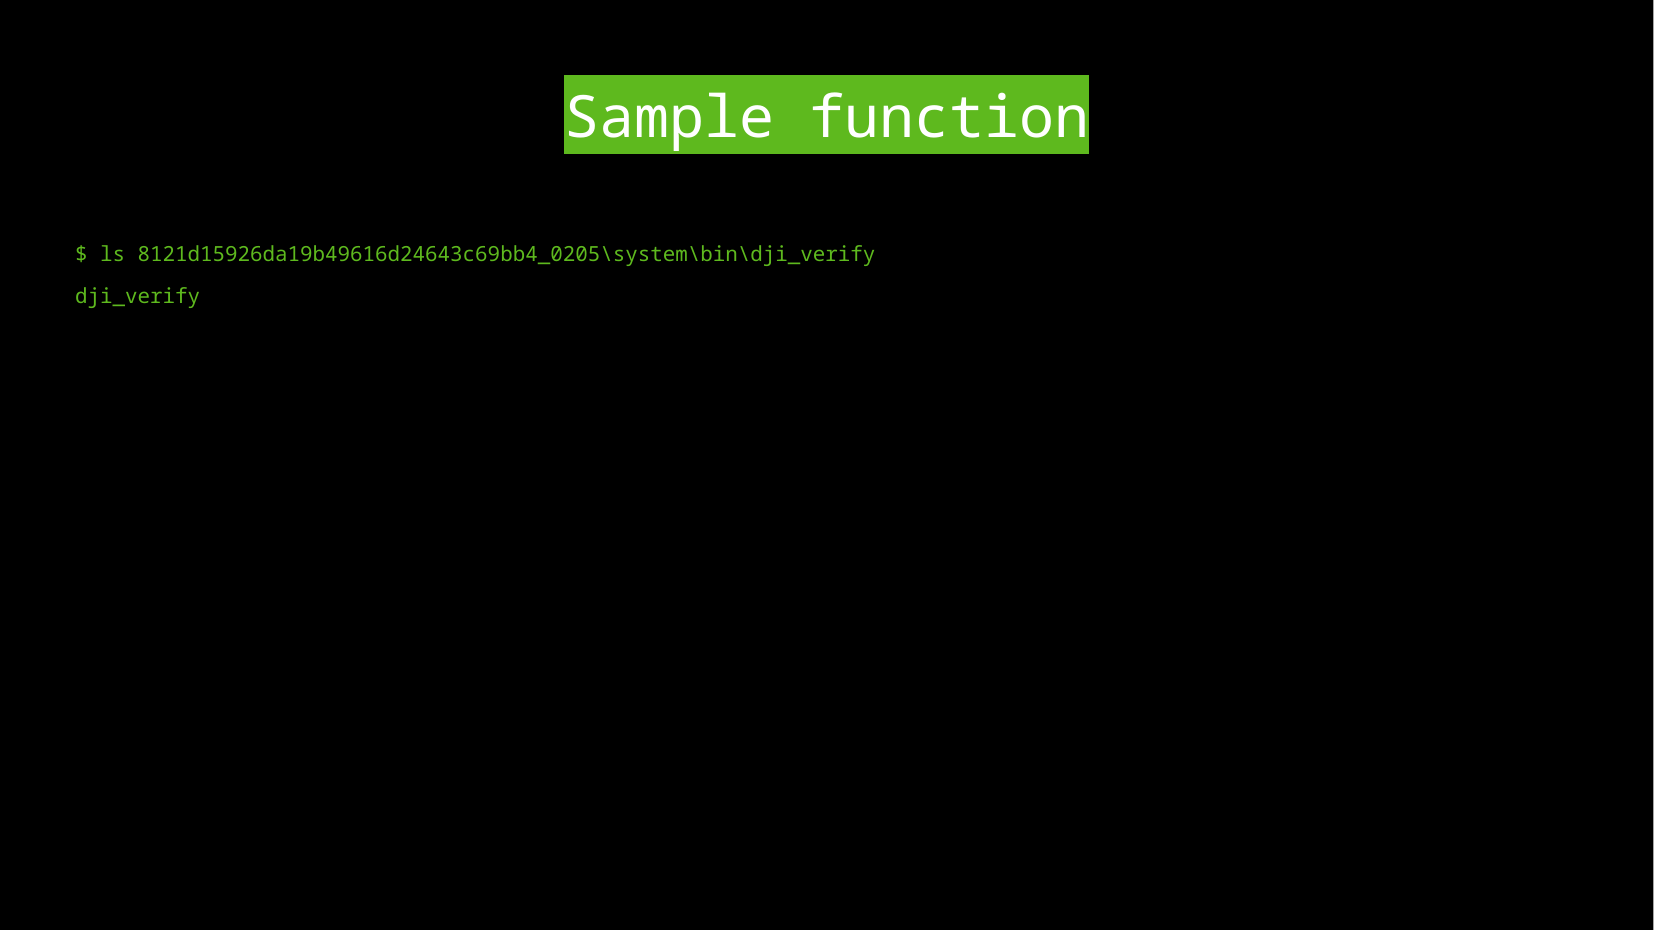

# Sample function
$ ls 8121d15926da19b49616d24643c69bb4_0205\system\bin\dji_verify
dji_verify